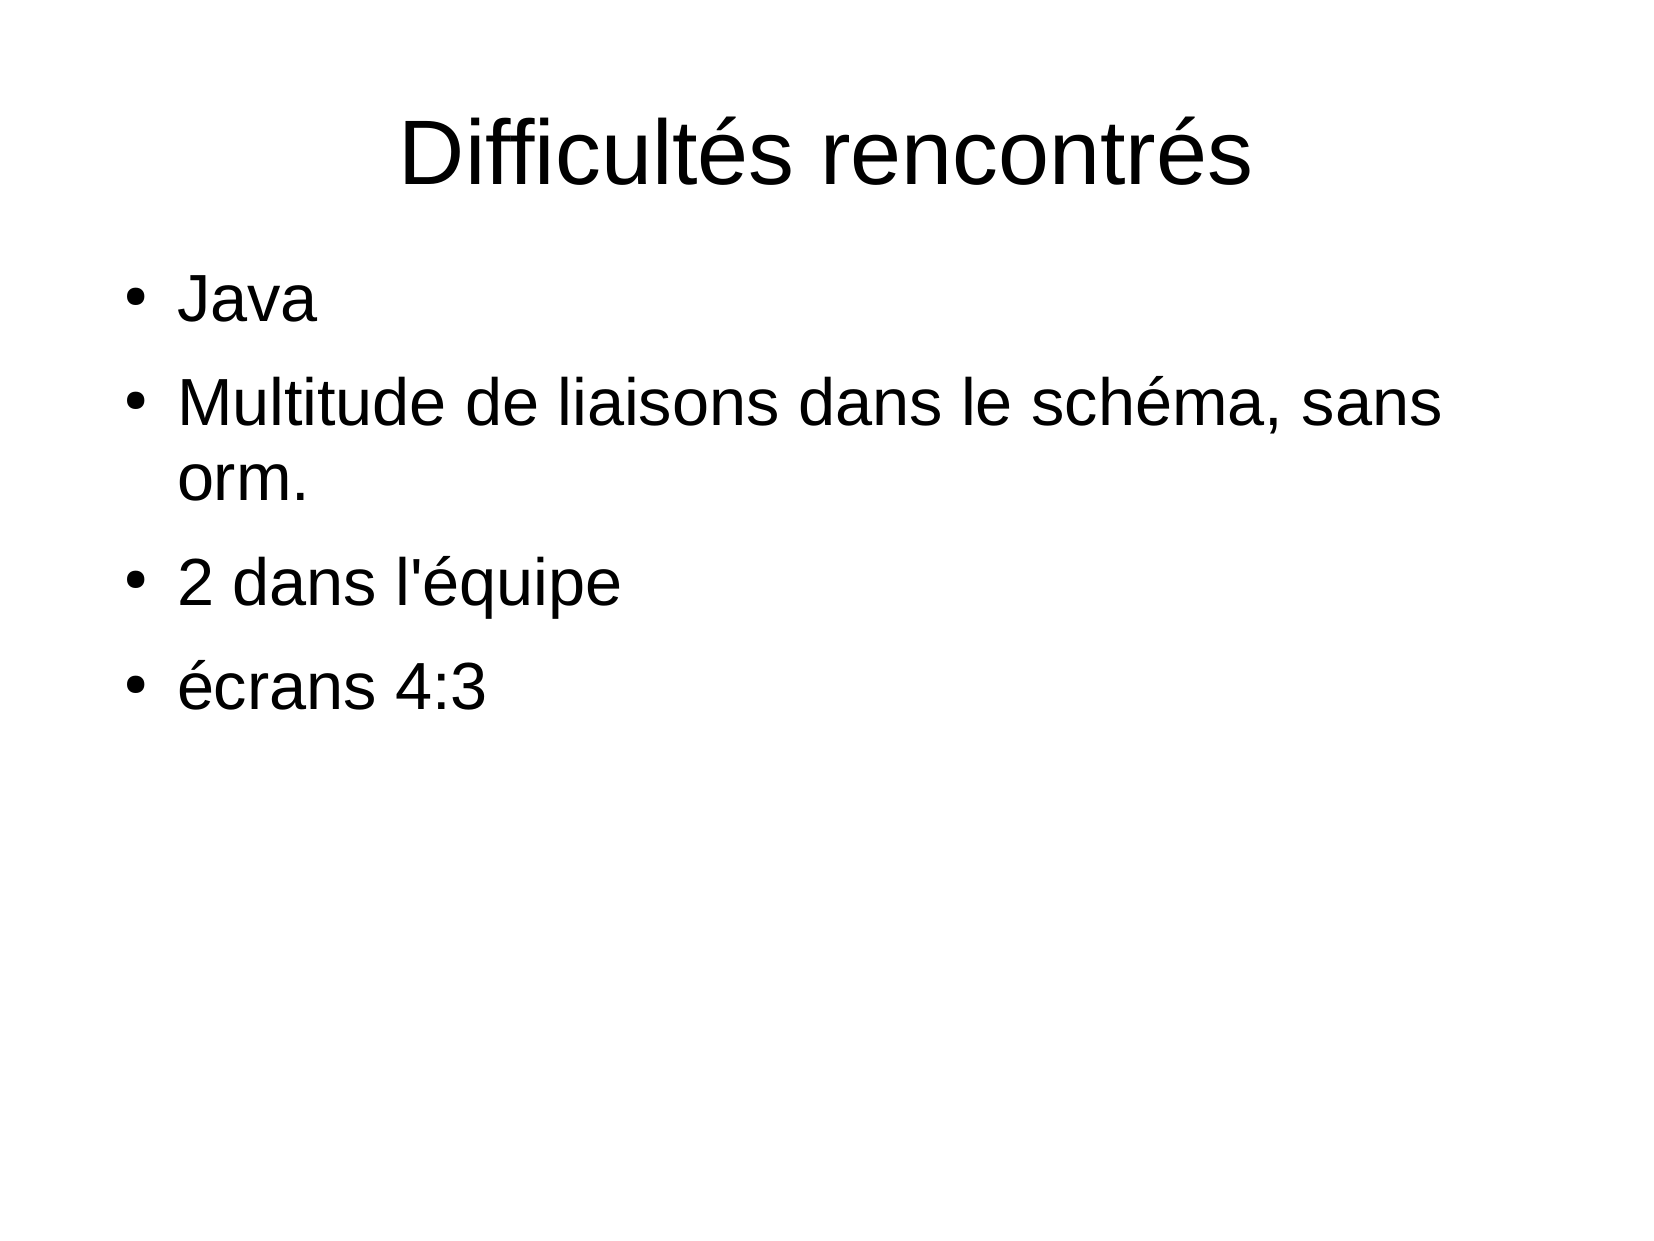

# Difficultés rencontrés
Java
Multitude de liaisons dans le schéma, sans orm.
2 dans l'équipe
écrans 4:3